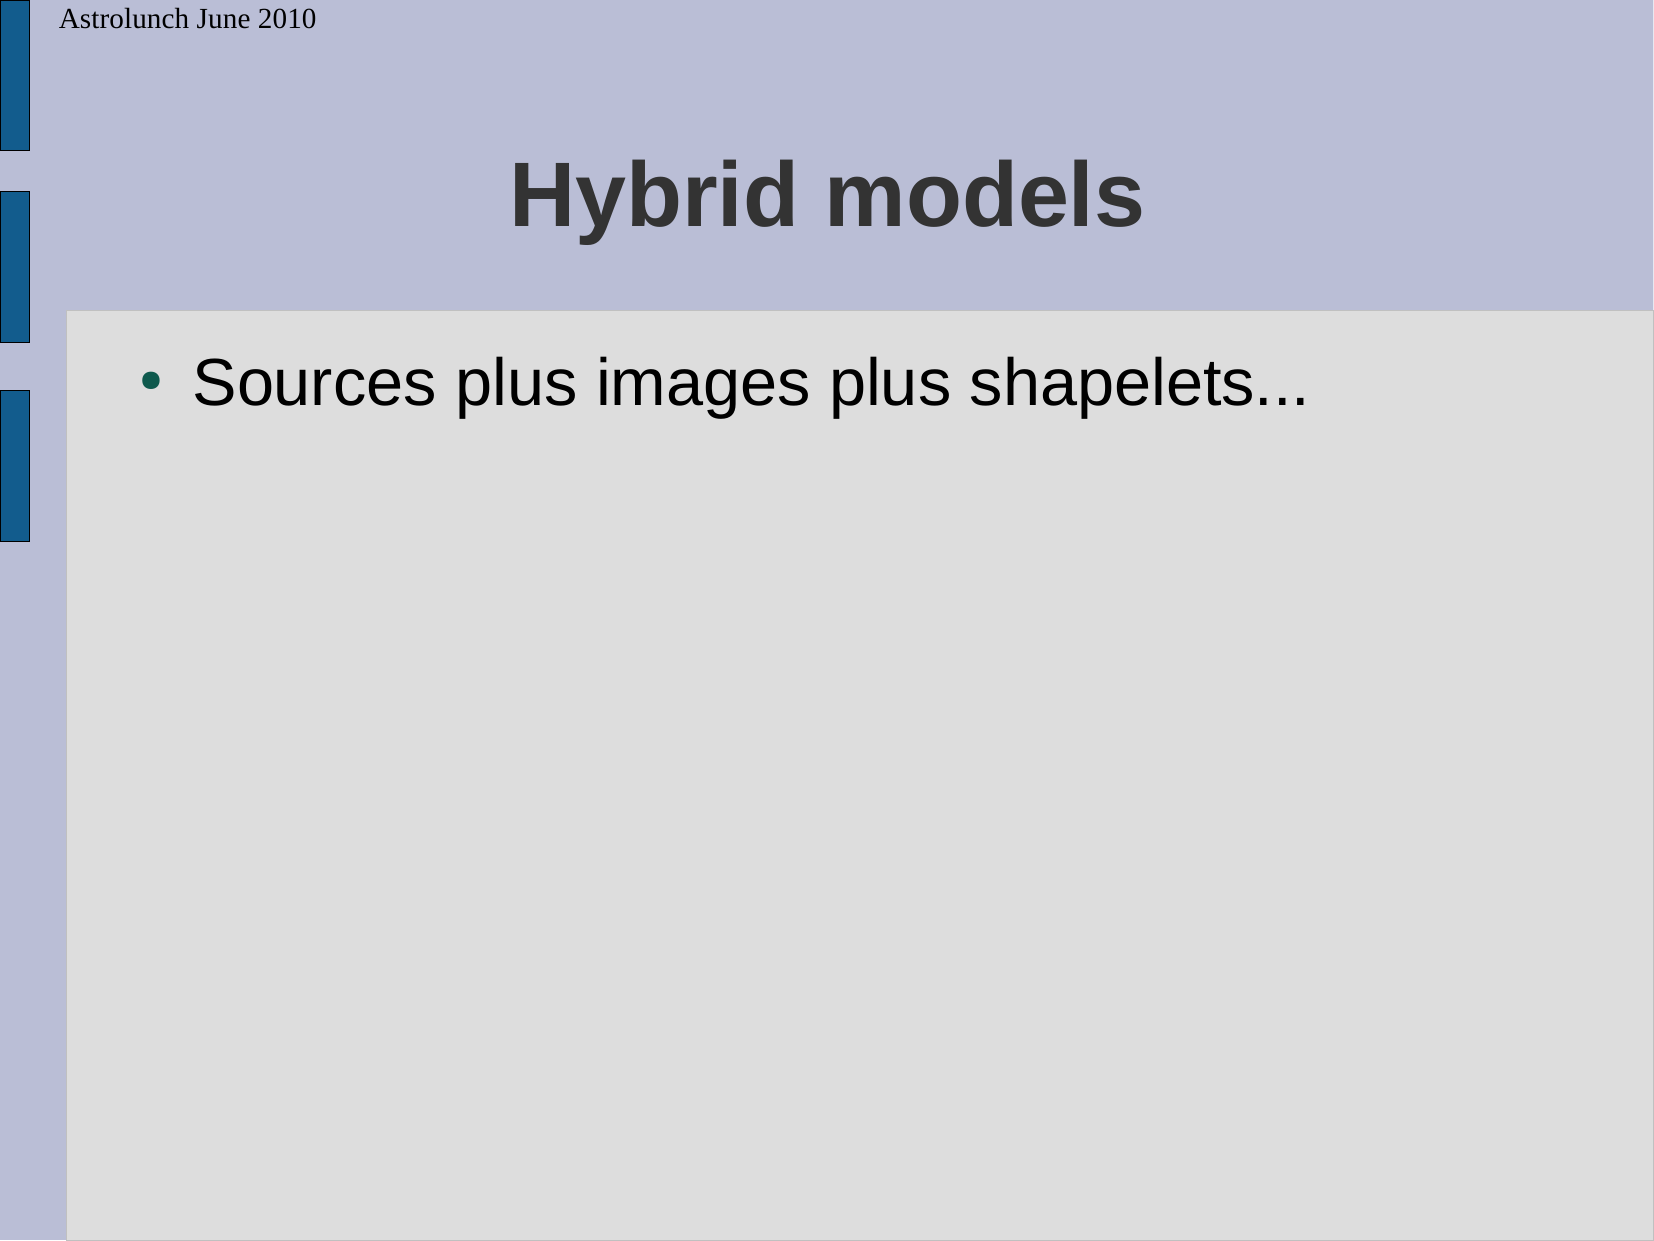

Astrolunch June 2010
# Hybrid models
Sources plus images plus shapelets...